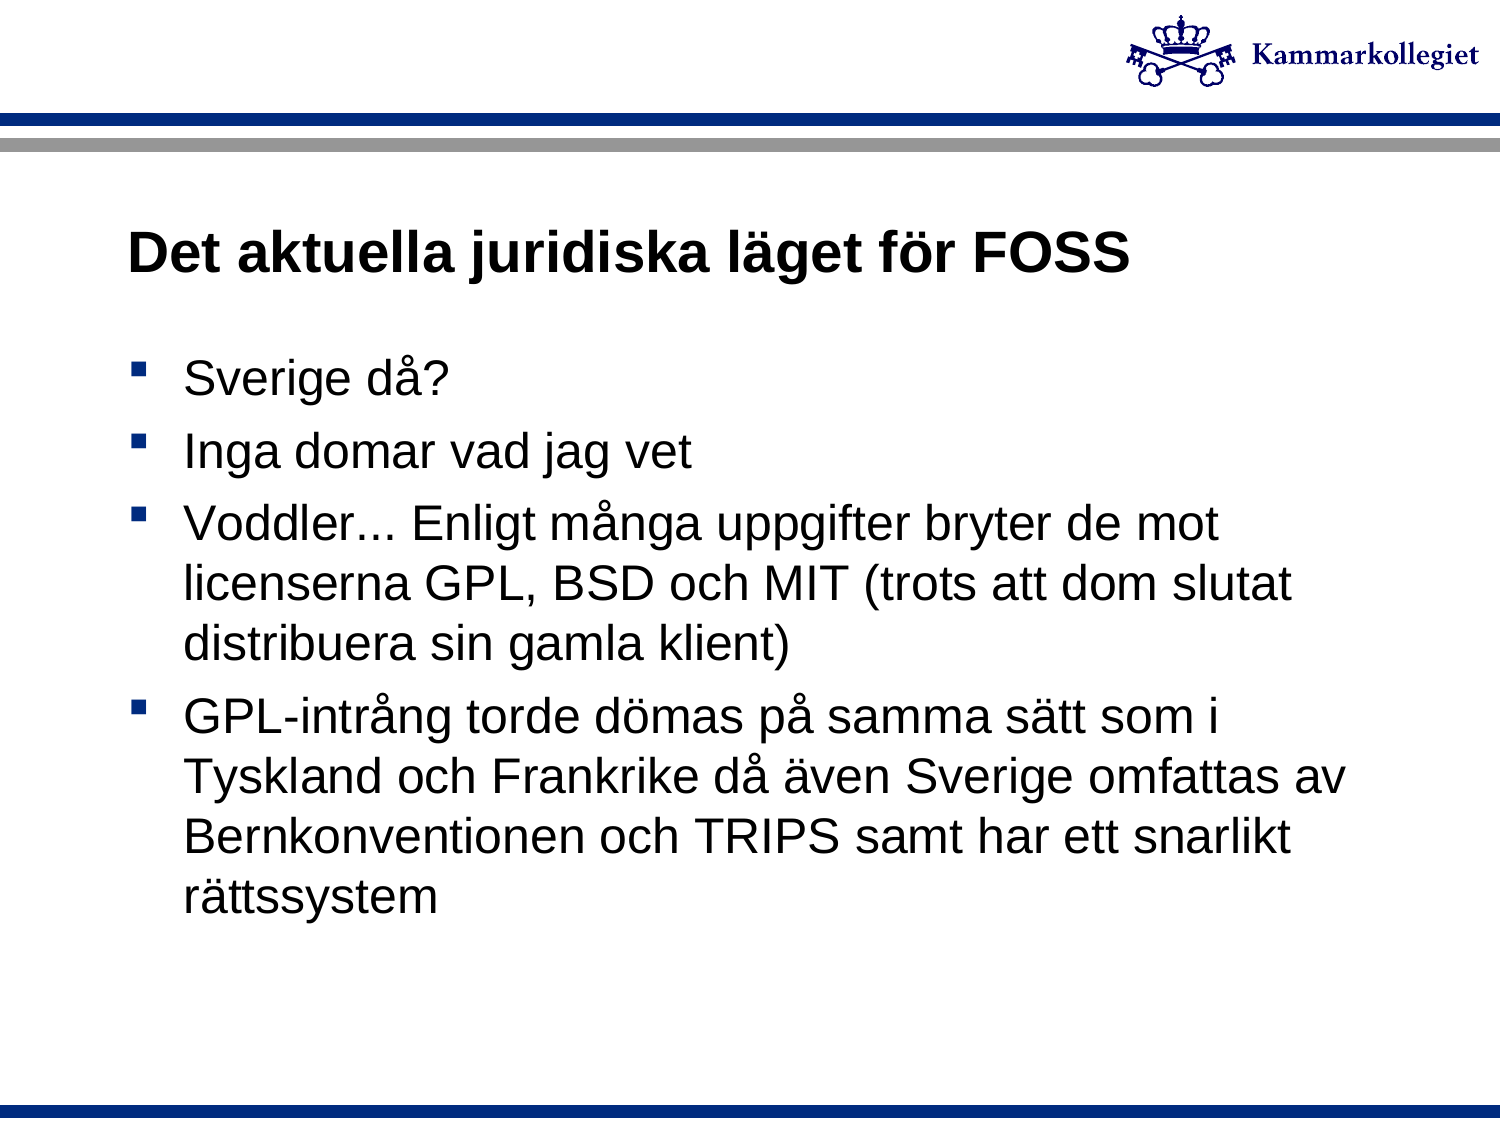

# Det aktuella juridiska läget för FOSS
Sverige då?
Inga domar vad jag vet
Voddler... Enligt många uppgifter bryter de mot licenserna GPL, BSD och MIT (trots att dom slutat distribuera sin gamla klient)
GPL-intrång torde dömas på samma sätt som i Tyskland och Frankrike då även Sverige omfattas av Bernkonventionen och TRIPS samt har ett snarlikt rättssystem